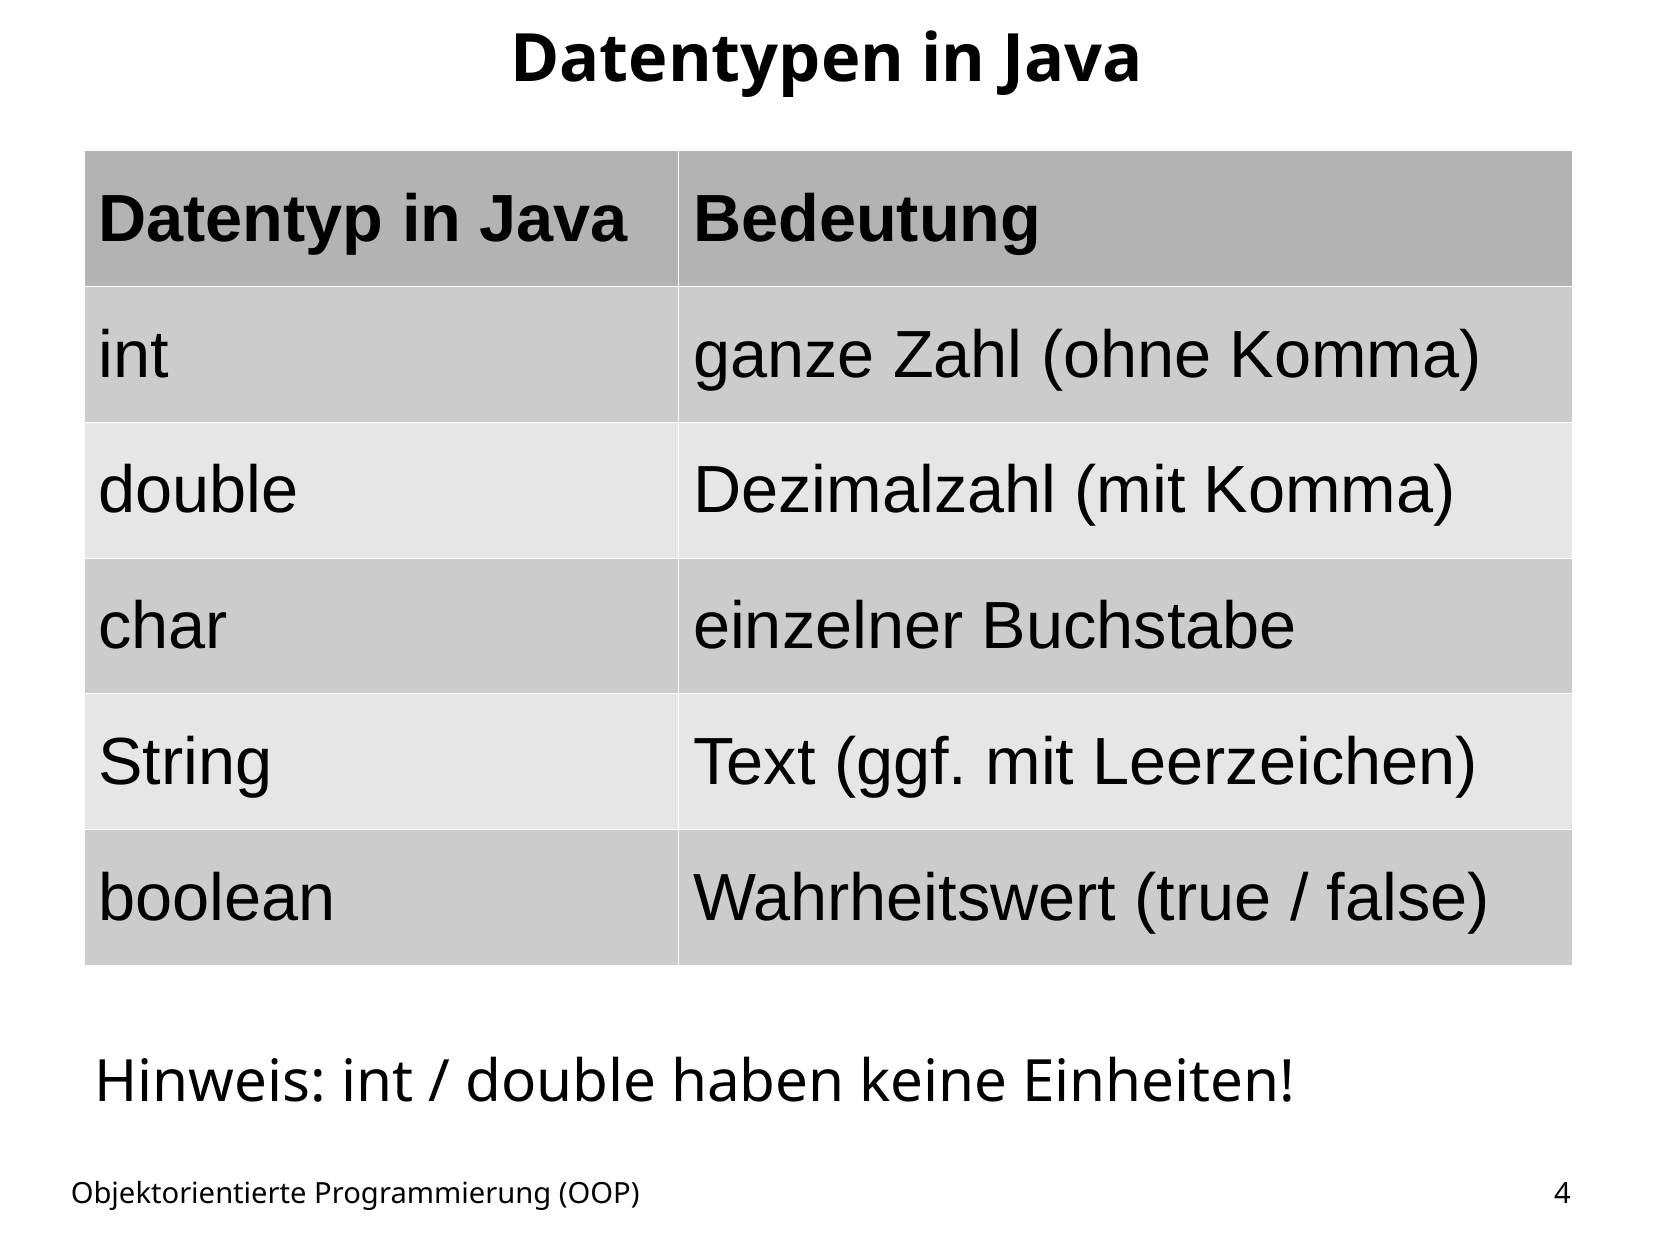

# Datentypen in Java
| Datentyp in Java | Bedeutung |
| --- | --- |
| int | ganze Zahl (ohne Komma) |
| double | Dezimalzahl (mit Komma) |
| char | einzelner Buchstabe |
| String | Text (ggf. mit Leerzeichen) |
| boolean | Wahrheitswert (true / false) |
Hinweis: int / double haben keine Einheiten!
Objektorientierte Programmierung (OOP)
4